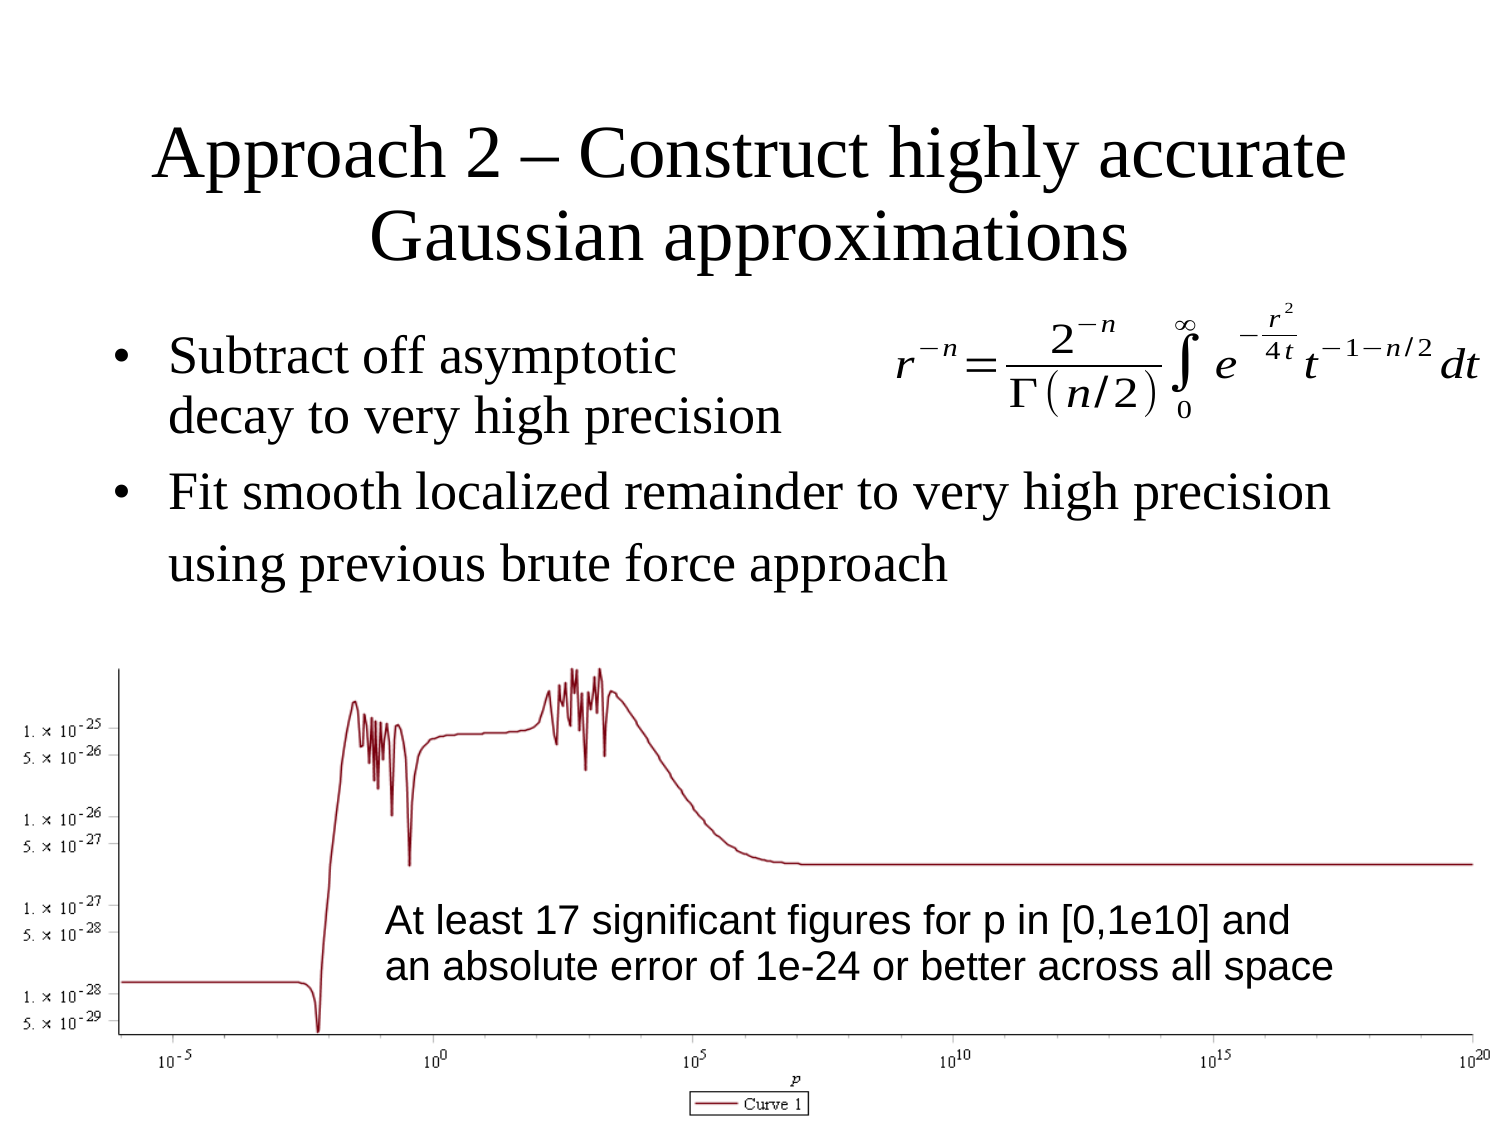

# Approach 2 – Construct highly accurate Gaussian approximations
Subtract off asymptotic
decay to very high precision
Fit smooth localized remainder to very high precision using previous brute force approach
At least 17 significant figures for p in [0,1e10] and
an absolute error of 1e-24 or better across all space